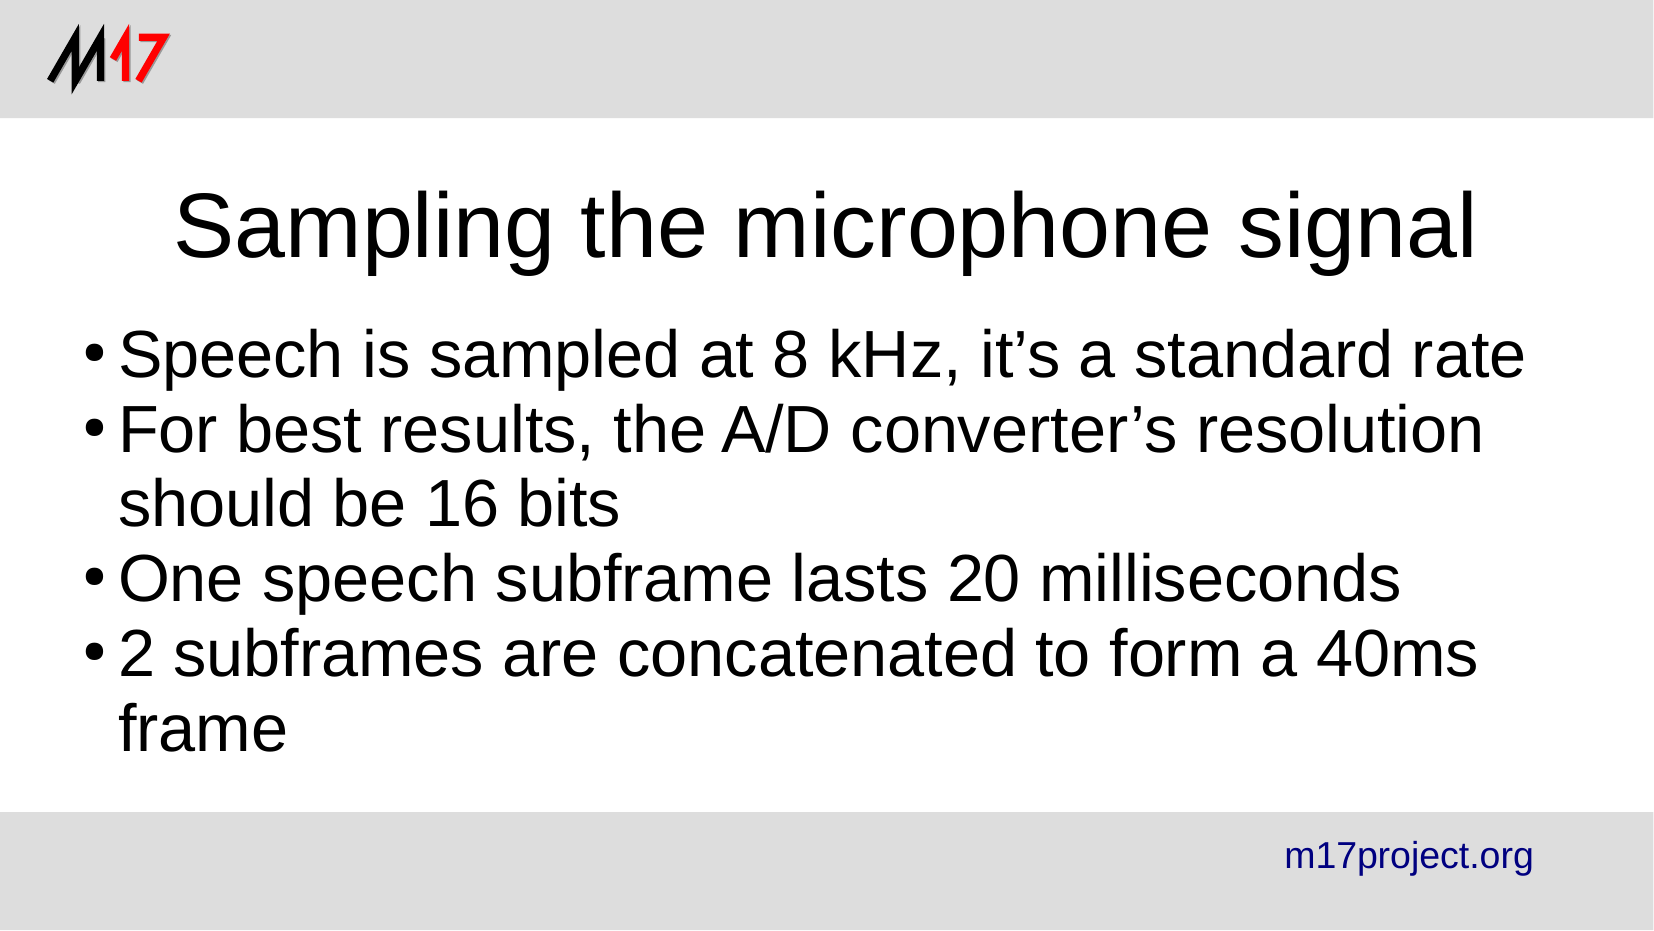

# Sampling the microphone signal
Speech is sampled at 8 kHz, it’s a standard rate
For best results, the A/D converter’s resolution should be 16 bits
One speech subframe lasts 20 milliseconds
2 subframes are concatenated to form a 40ms frame
m17project.org